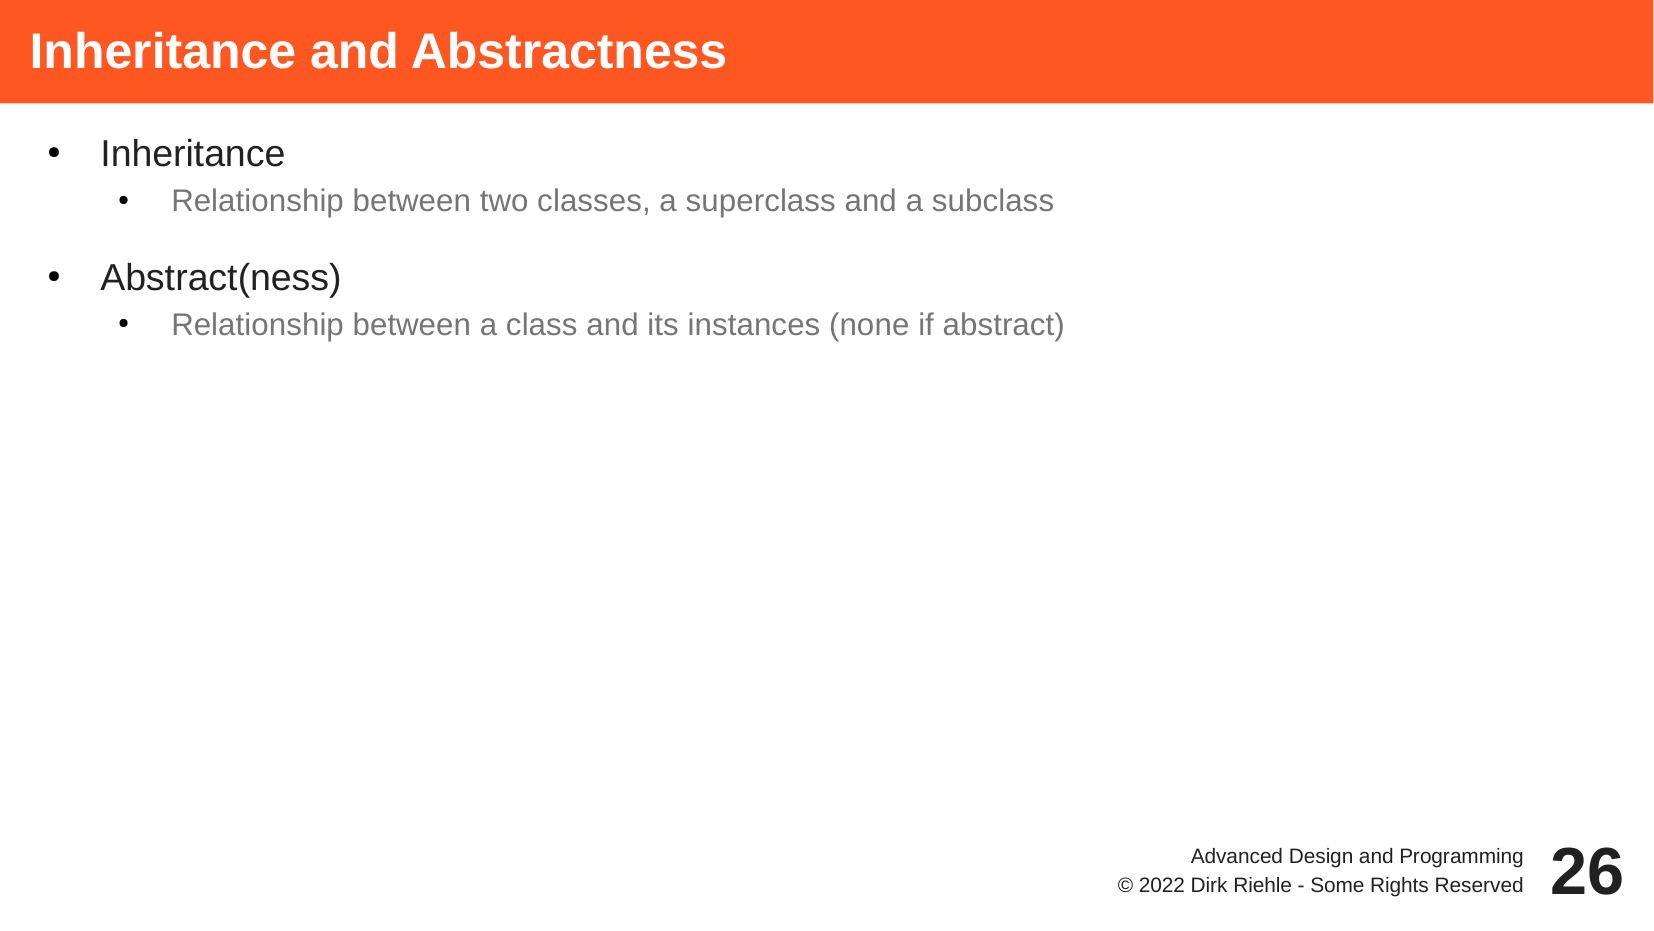

# Inheritance and Abstractness
Inheritance
Relationship between two classes, a superclass and a subclass
Abstract(ness)
Relationship between a class and its instances (none if abstract)
Advanced Design and Programming
26
© 2022 Dirk Riehle - Some Rights Reserved